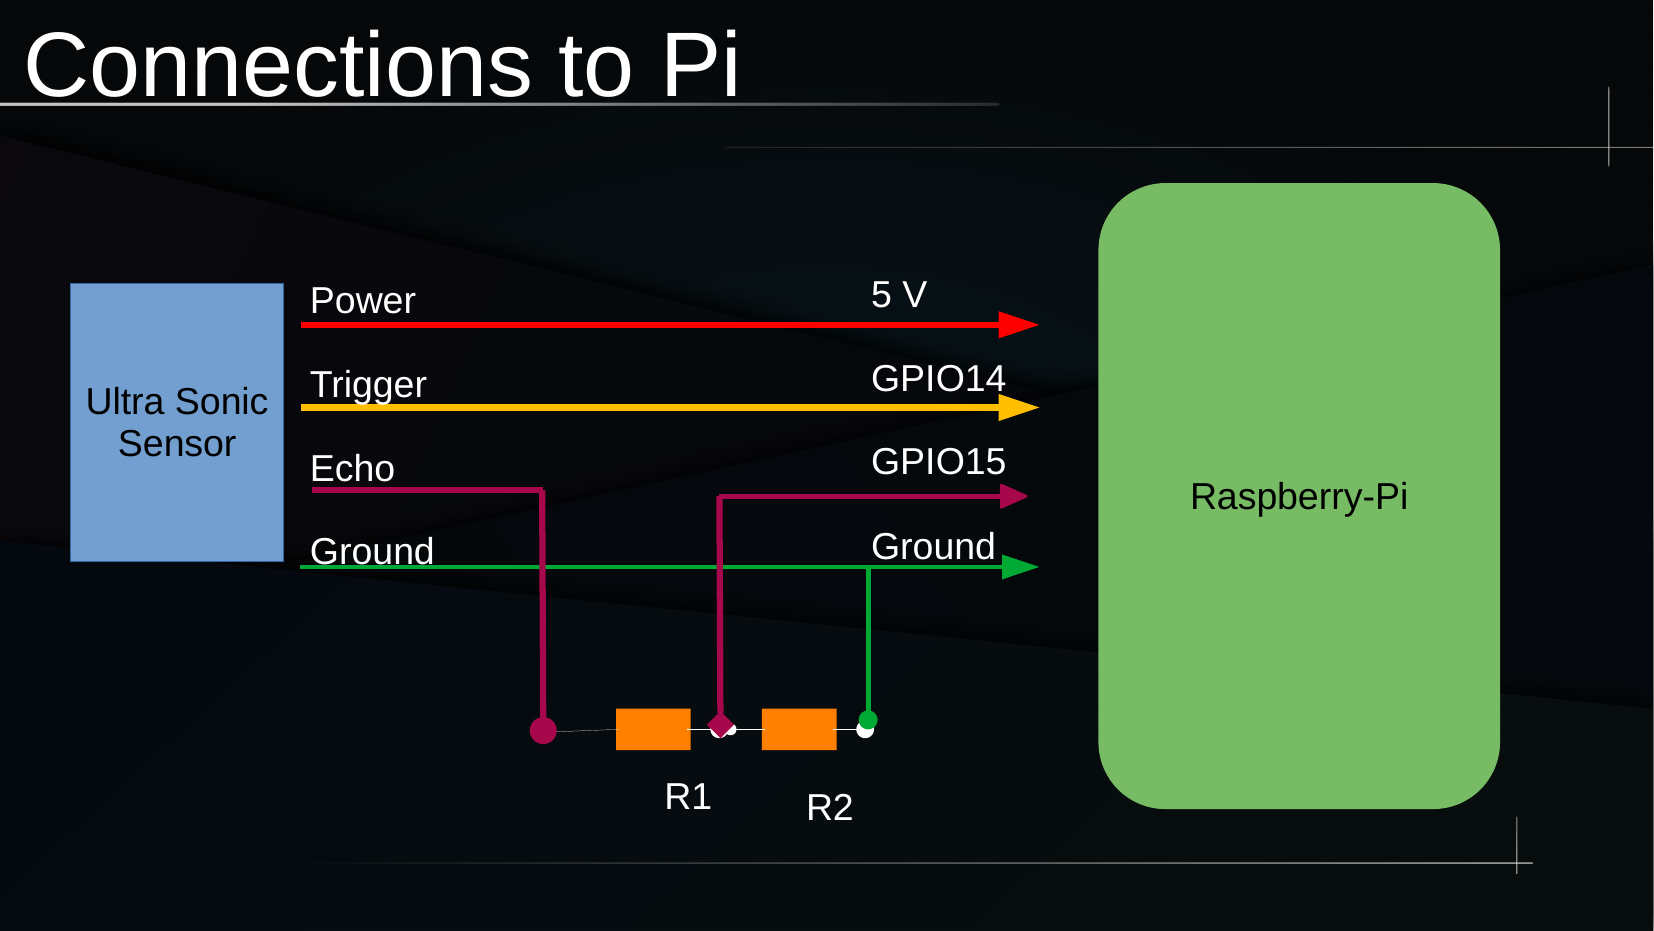

# Connections to Pi
Raspberry-Pi
5 V
GPIO14
GPIO15
Ground
Power
Trigger
Echo
Ground
Ultra Sonic
Sensor
R1
R2